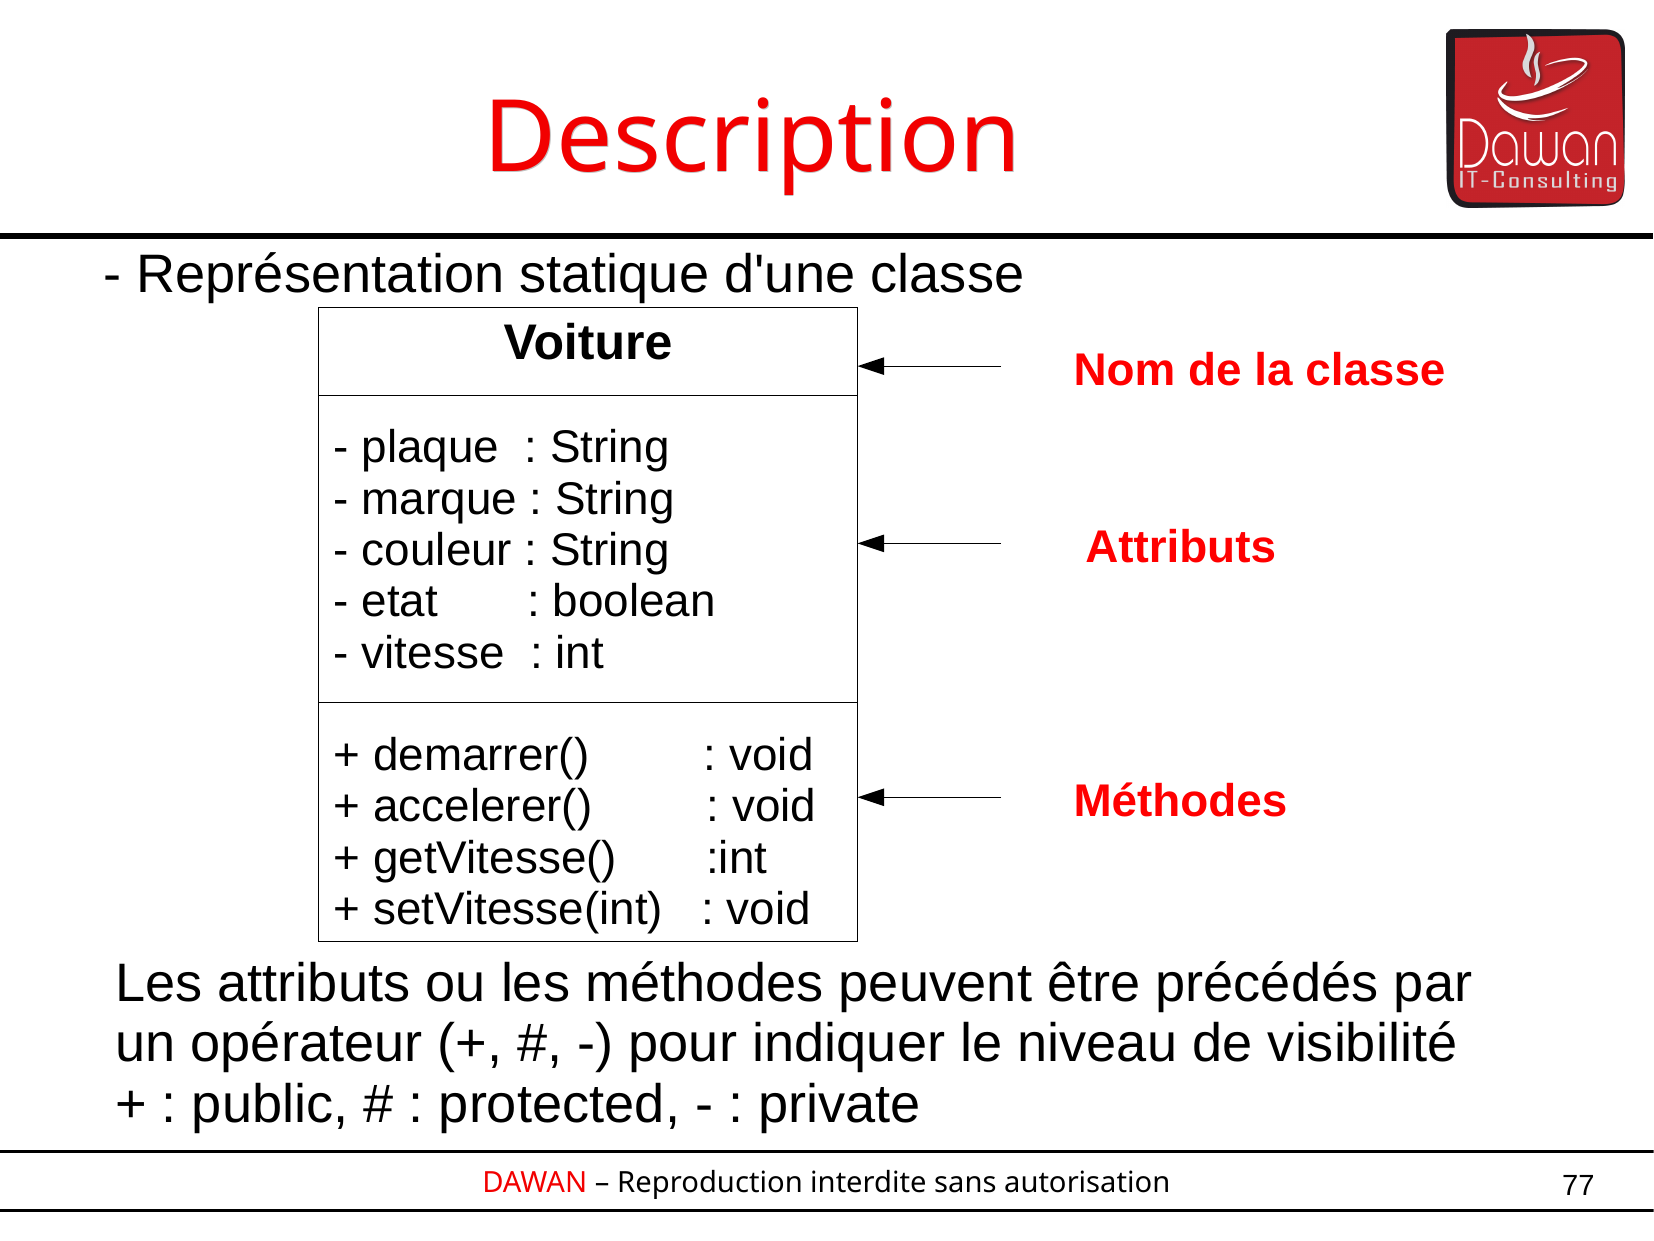

# Description
- Représentation statique d'une classe
Voiture
- plaque : String
- marque : String
- couleur : String
- etat : boolean
- vitesse : int
+ demarrer() : void
+ accelerer() : void
+ getVitesse() :int
+ setVitesse(int) : void
Nom de la classe
Attributs
Méthodes
Les attributs ou les méthodes peuvent être précédés par un opérateur (+, #, -) pour indiquer le niveau de visibilité
+ : public, # : protected, - : private
77